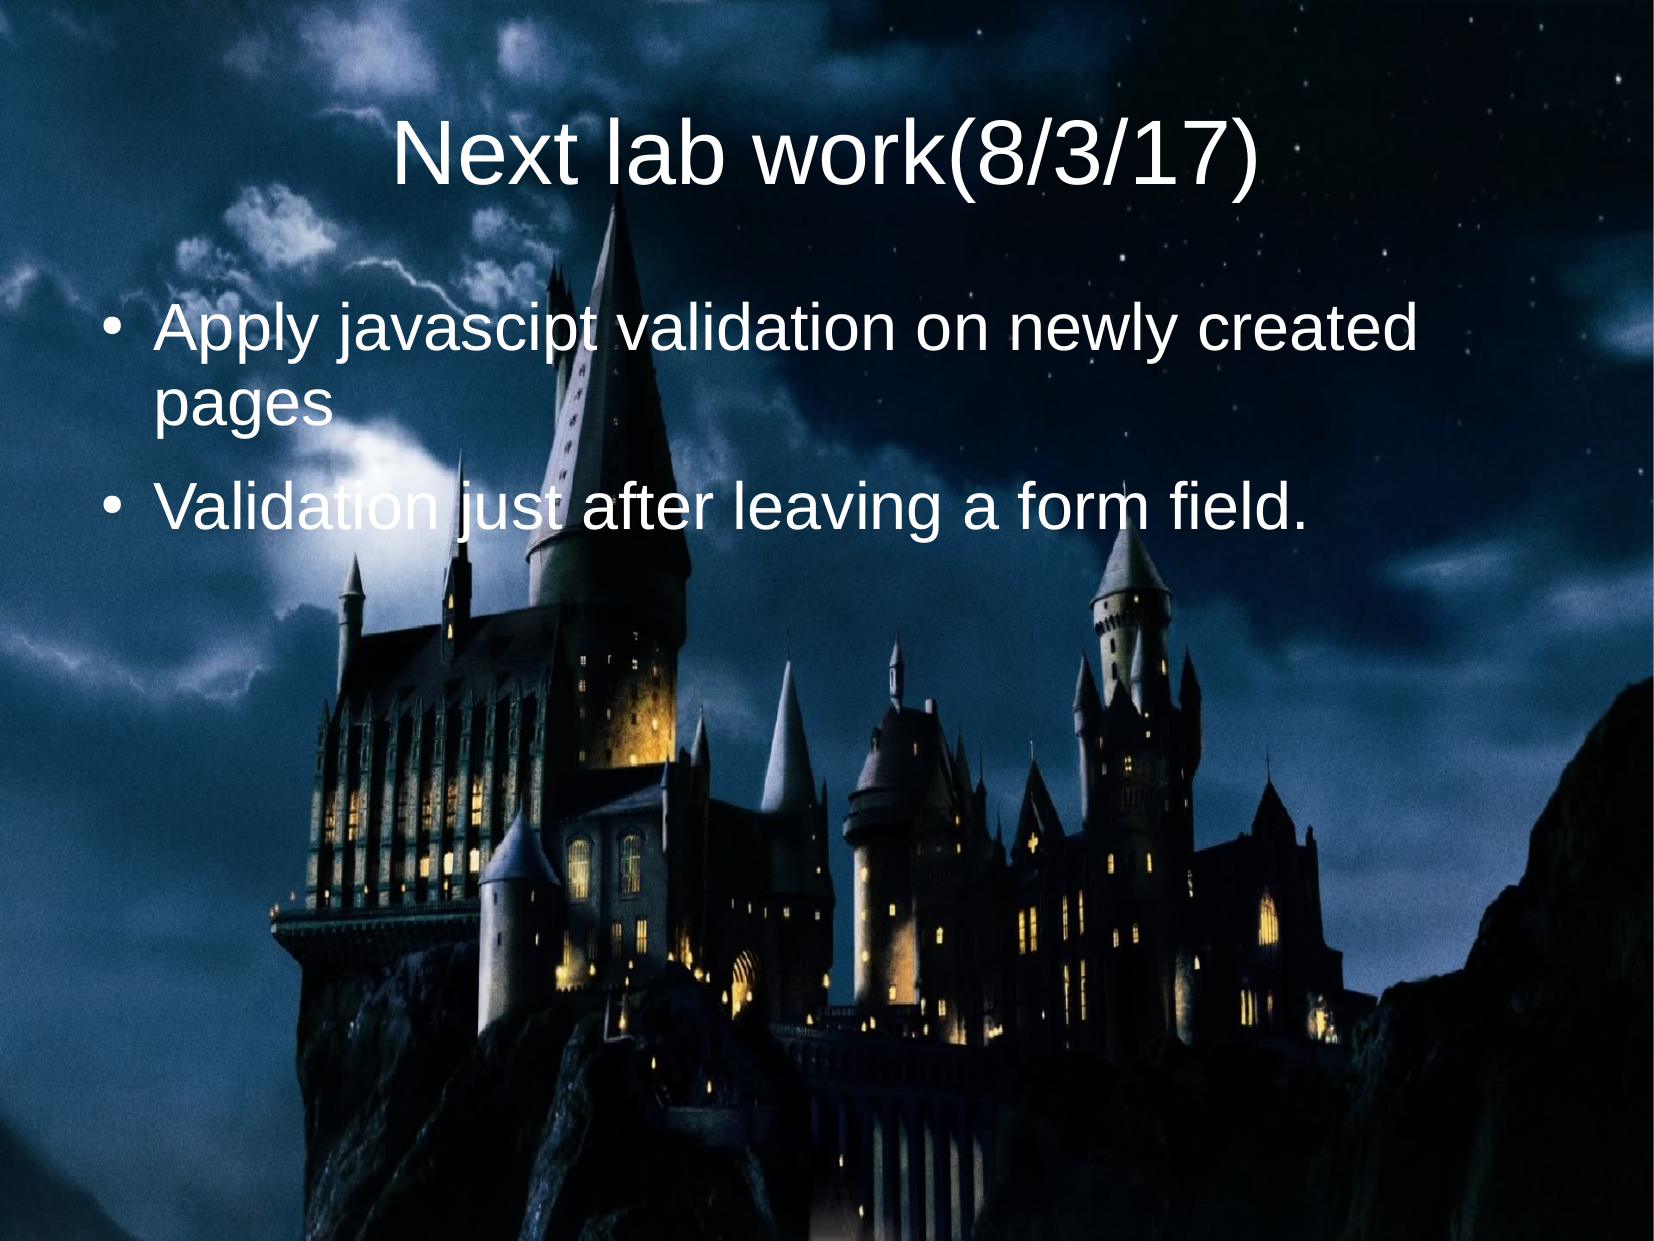

# Next lab work(8/3/17)
Apply javascipt validation on newly created pages
Validation just after leaving a form field.